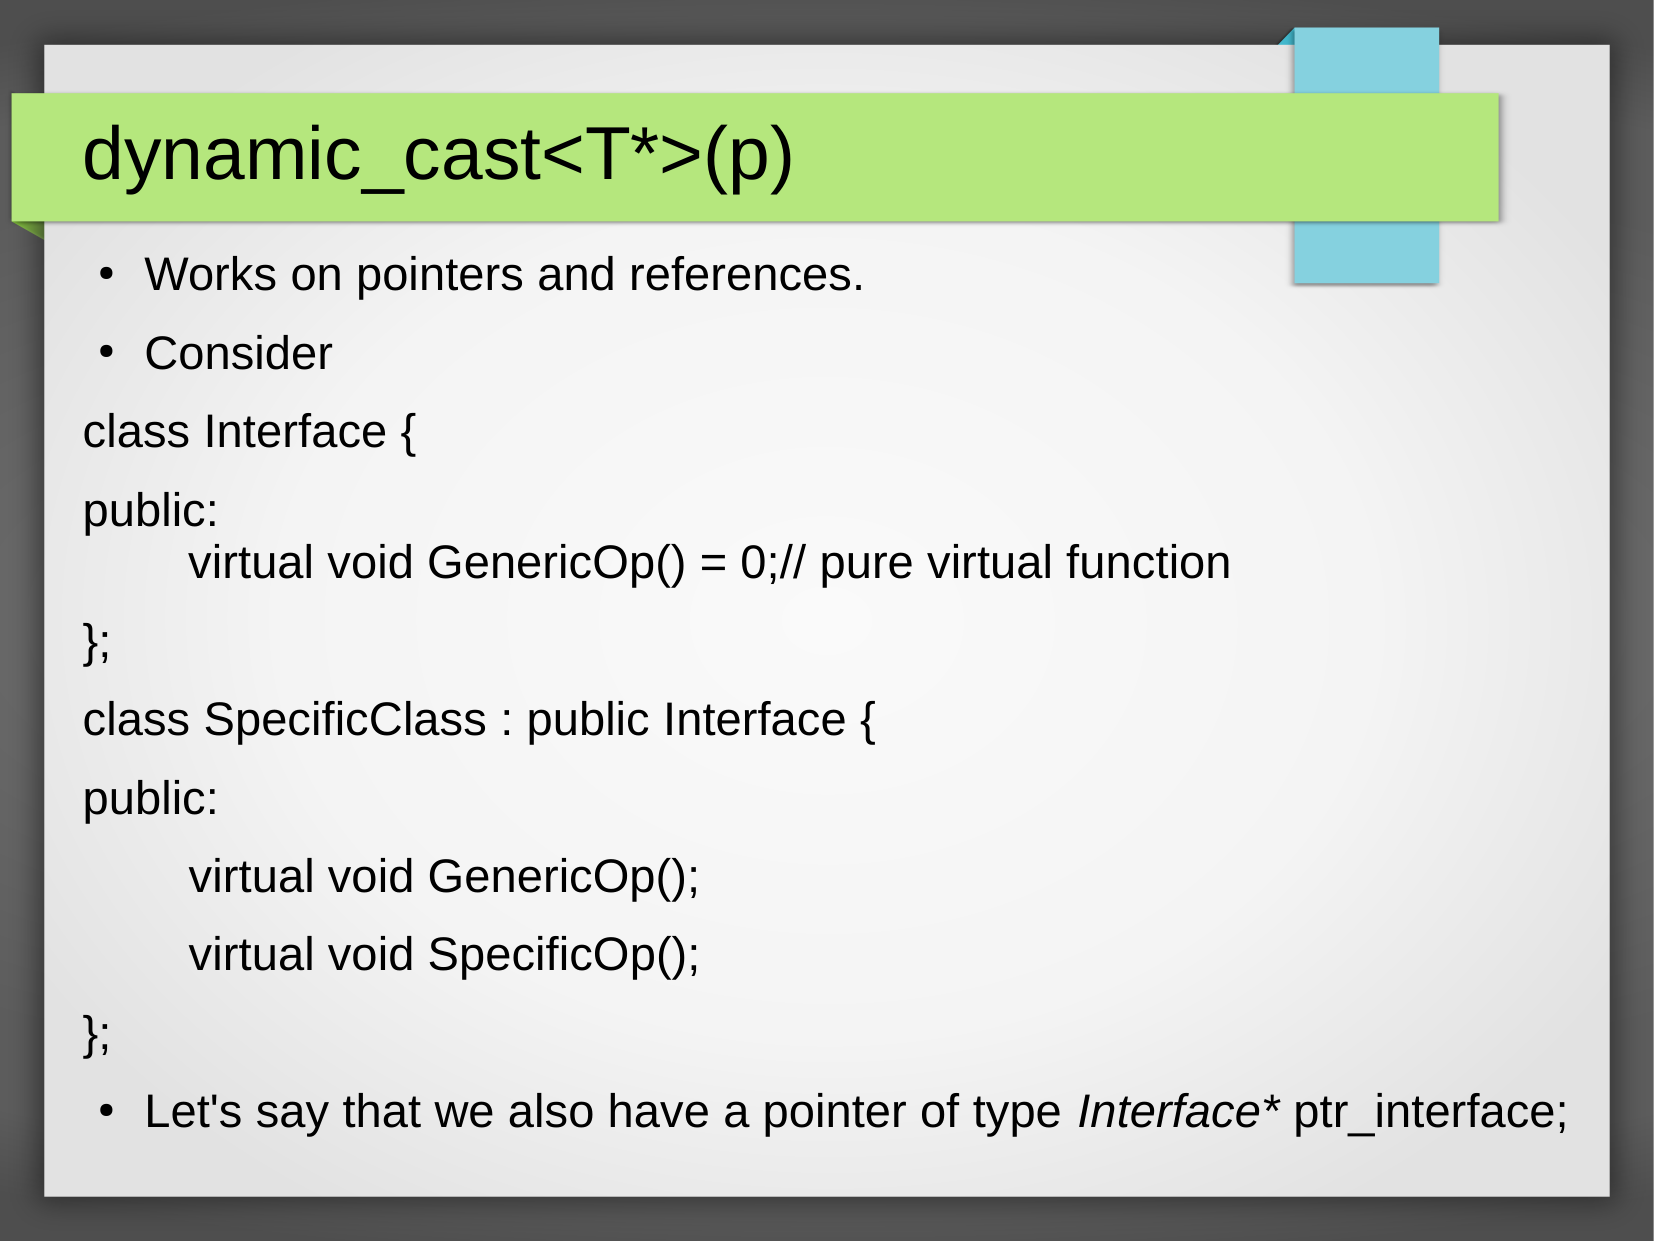

# dynamic_cast<T*>(p)
Works on pointers and references.
Consider
class Interface {
public:
 virtual void GenericOp() = 0;// pure virtual function
};
class SpecificClass : public Interface {
public:
 virtual void GenericOp();
 virtual void SpecificOp();
};
Let's say that we also have a pointer of type Interface* ptr_interface;